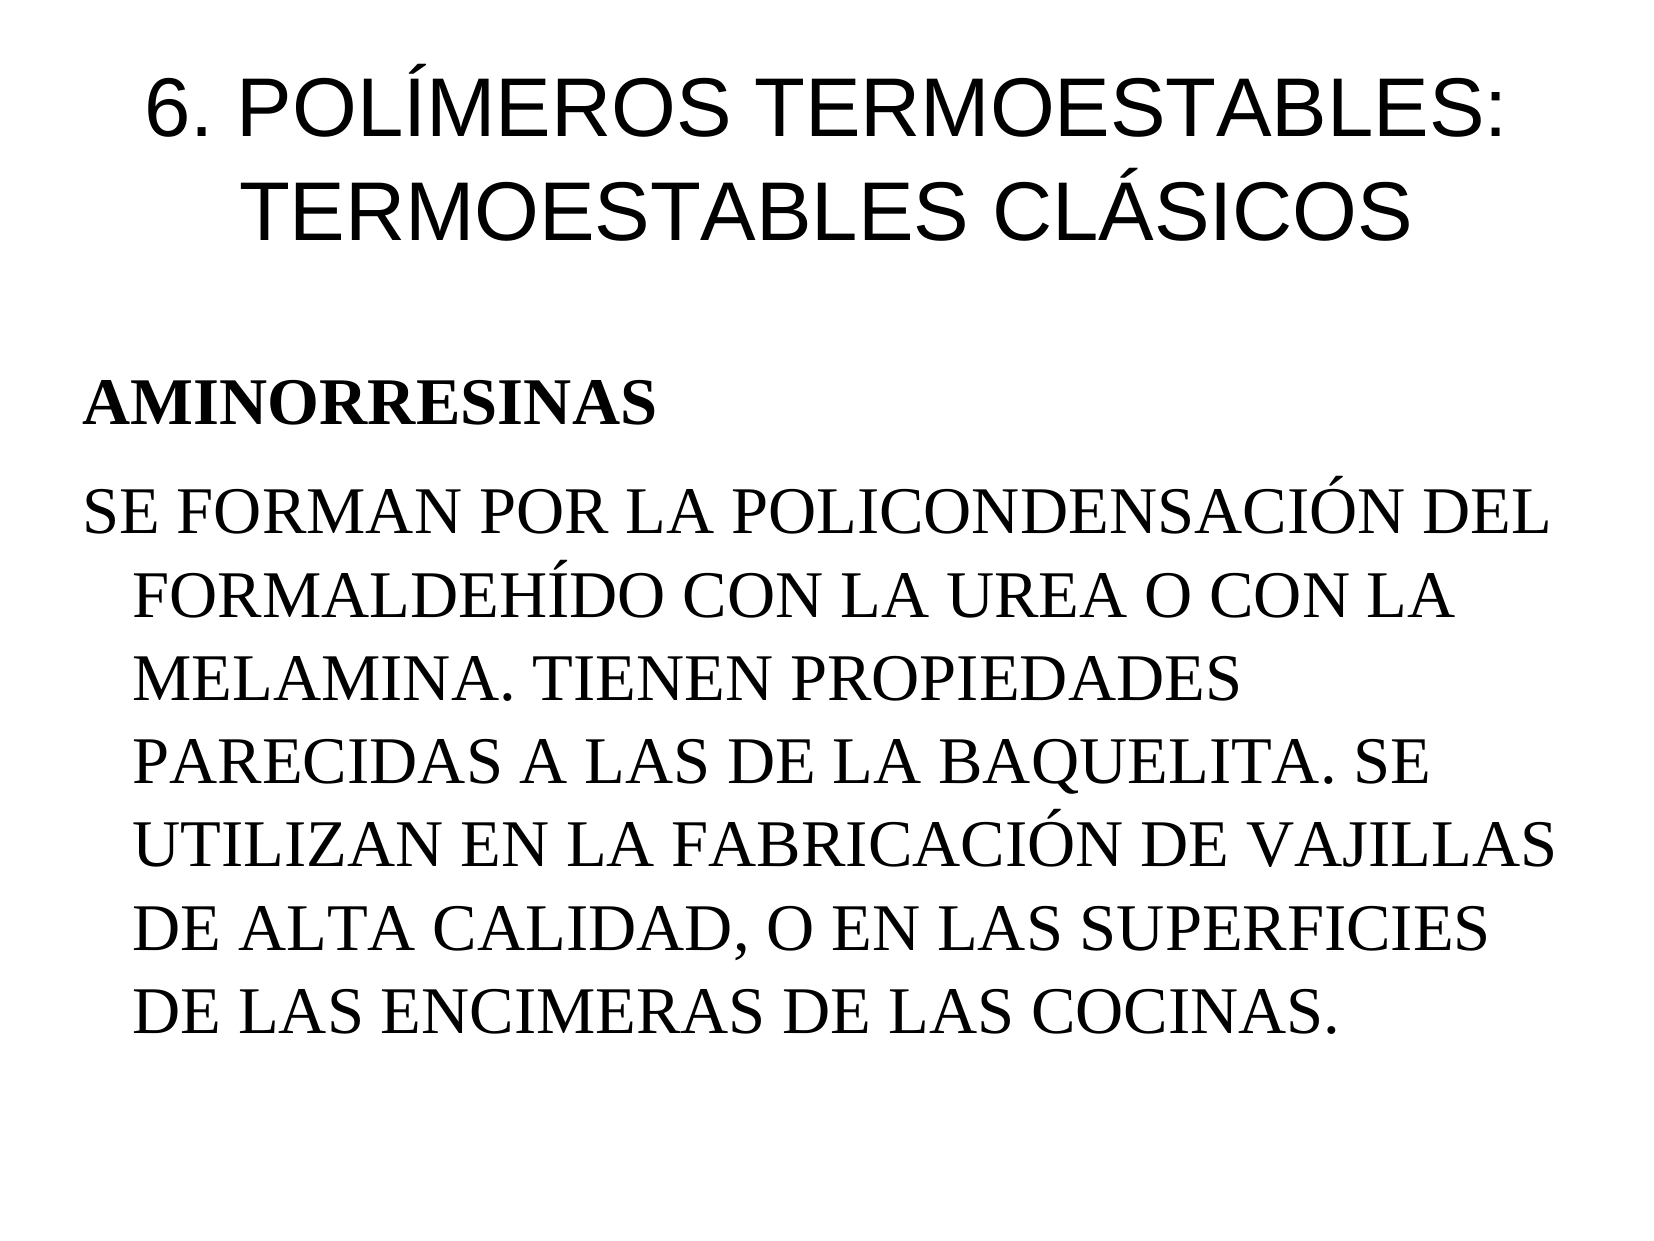

# 6. POLÍMEROS TERMOESTABLES: TERMOESTABLES CLÁSICOS
AMINORRESINAS
SE FORMAN POR LA POLICONDENSACIÓN DEL FORMALDEHÍDO CON LA UREA O CON LA MELAMINA. TIENEN PROPIEDADES PARECIDAS A LAS DE LA BAQUELITA. SE UTILIZAN EN LA FABRICACIÓN DE VAJILLAS DE ALTA CALIDAD, O EN LAS SUPERFICIES DE LAS ENCIMERAS DE LAS COCINAS.